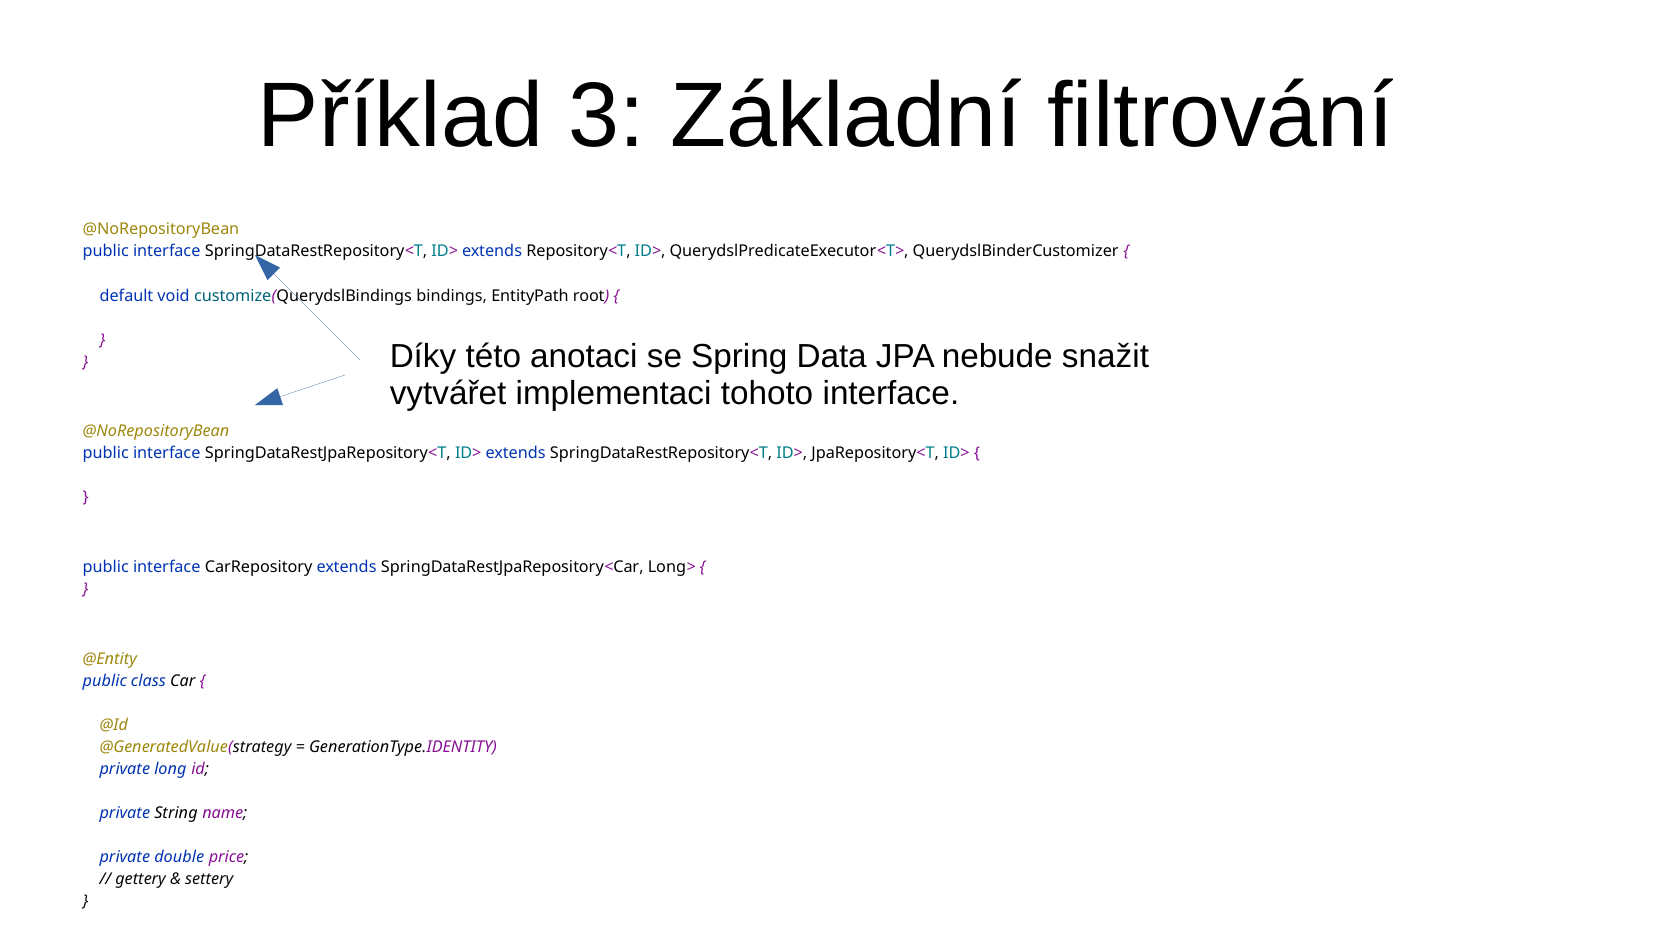

# Příklad 3: Základní filtrování
@NoRepositoryBean
public interface SpringDataRestRepository<T, ID> extends Repository<T, ID>, QuerydslPredicateExecutor<T>, QuerydslBinderCustomizer {
 default void customize(QuerydslBindings bindings, EntityPath root) {
 }
}
@NoRepositoryBean
public interface SpringDataRestJpaRepository<T, ID> extends SpringDataRestRepository<T, ID>, JpaRepository<T, ID> {
}
public interface CarRepository extends SpringDataRestJpaRepository<Car, Long> {
}
@Entity
public class Car {
 @Id
 @GeneratedValue(strategy = GenerationType.IDENTITY)
 private long id;
 private String name;
 private double price;
 // gettery & settery
}
Díky této anotaci se Spring Data JPA nebude snažit
vytvářet implementaci tohoto interface.